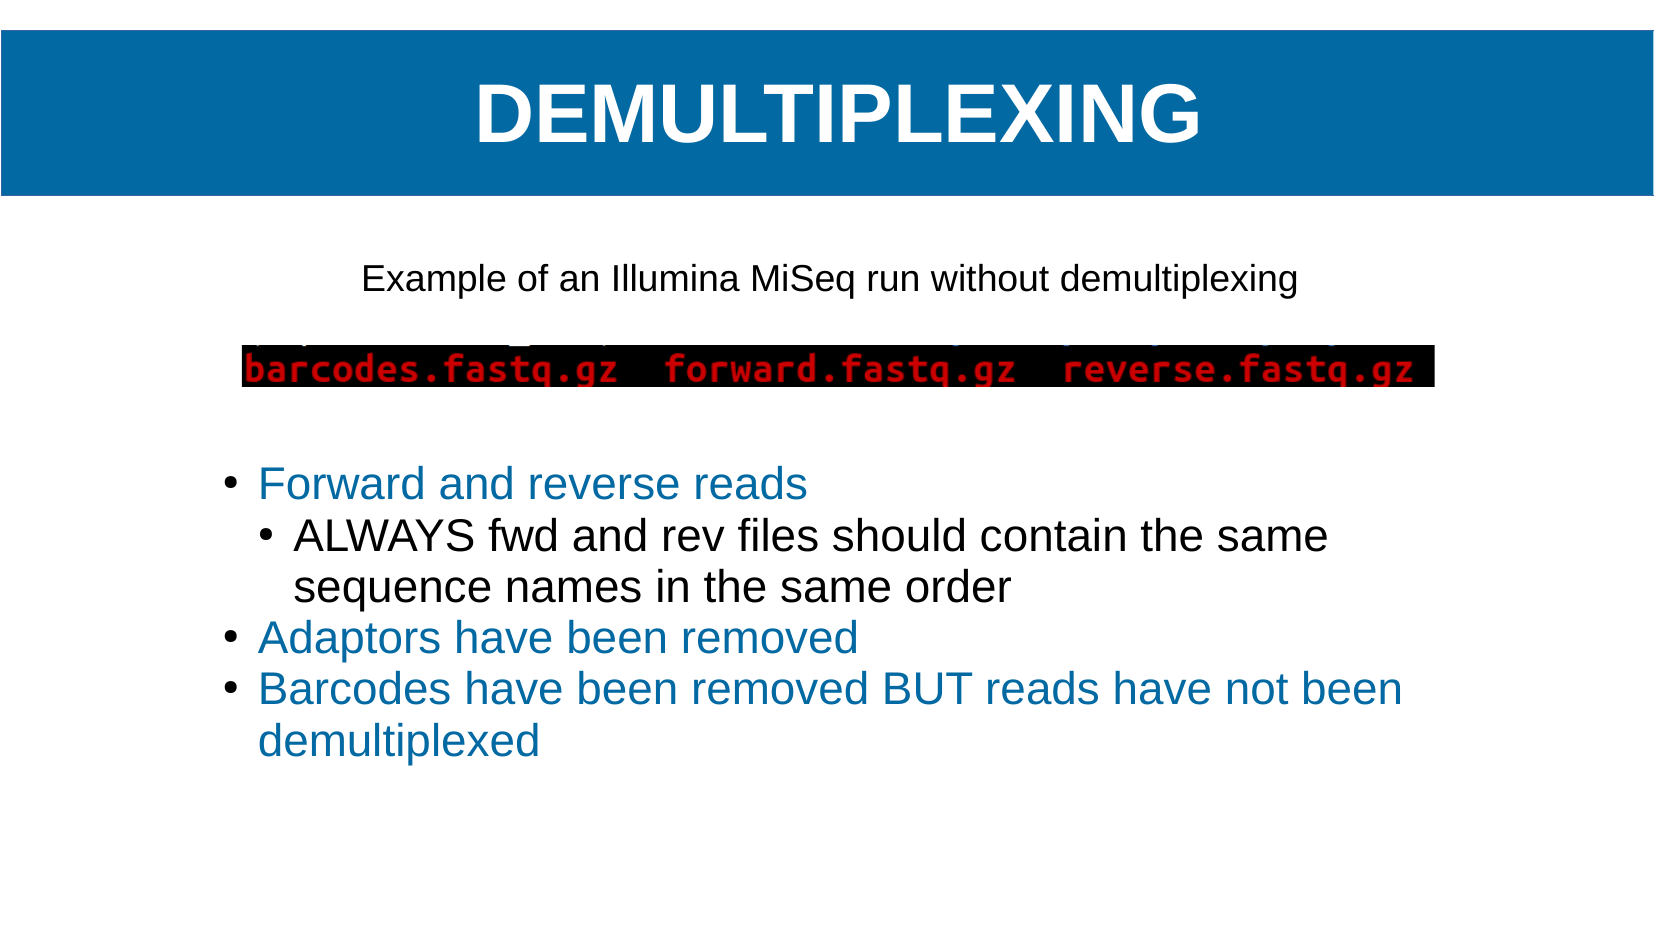

DEMULTIPLEXING
Example of an Illumina MiSeq run without demultiplexing
Forward and reverse reads
ALWAYS fwd and rev files should contain the same sequence names in the same order
Adaptors have been removed
Barcodes have been removed BUT reads have not been demultiplexed